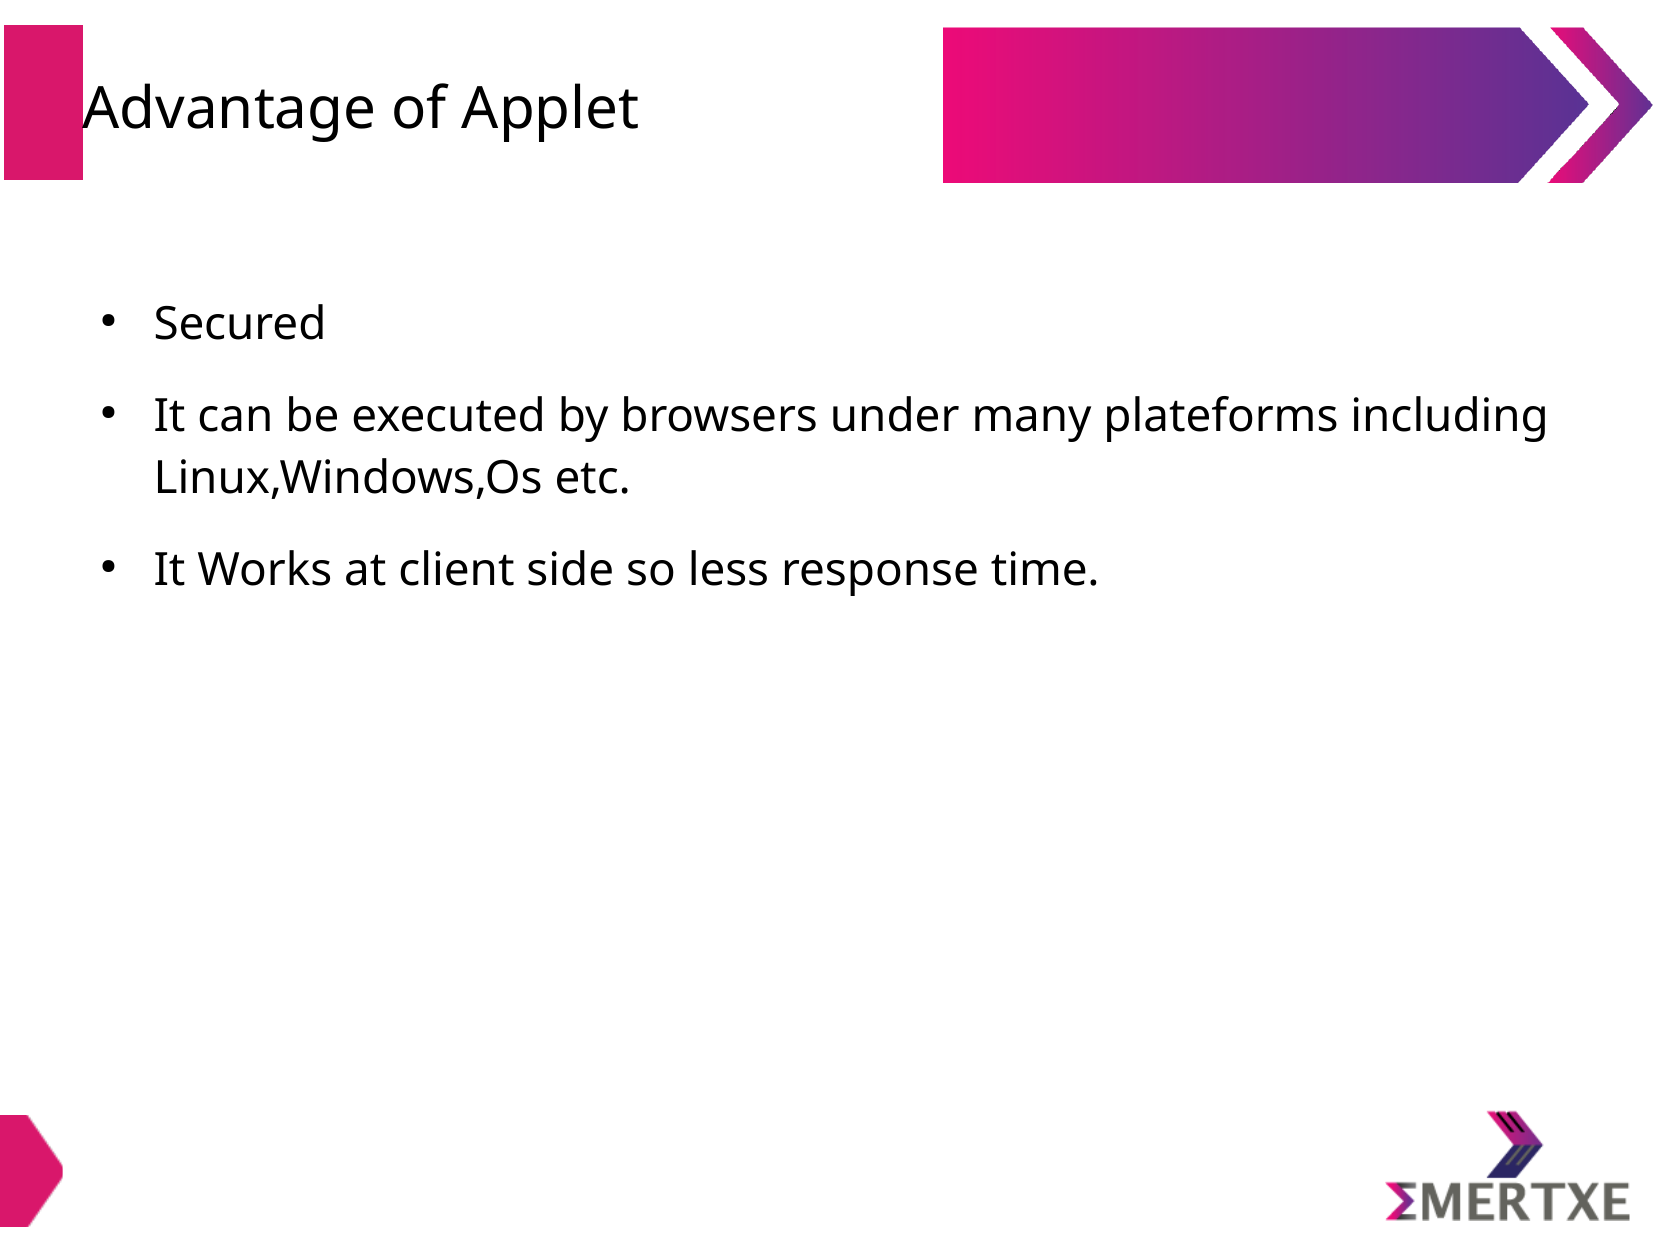

# Advantage of Applet
Secured
It can be executed by browsers under many plateforms including Linux,Windows,Os etc.
It Works at client side so less response time.